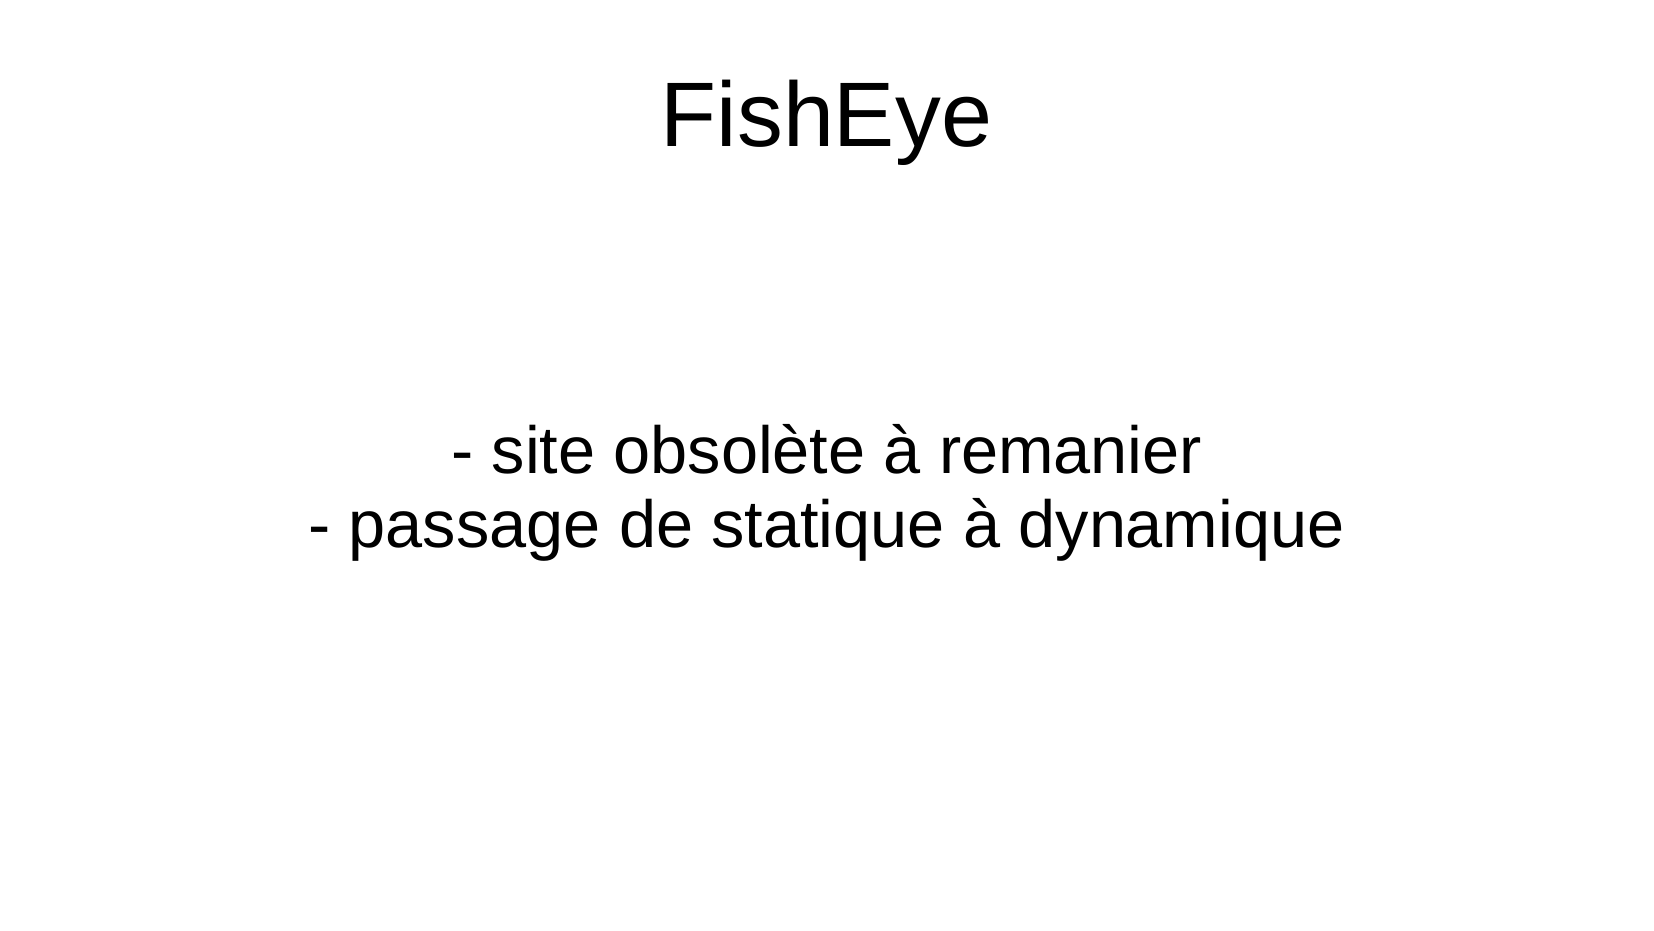

# FishEye
- site obsolète à remanier
- passage de statique à dynamique